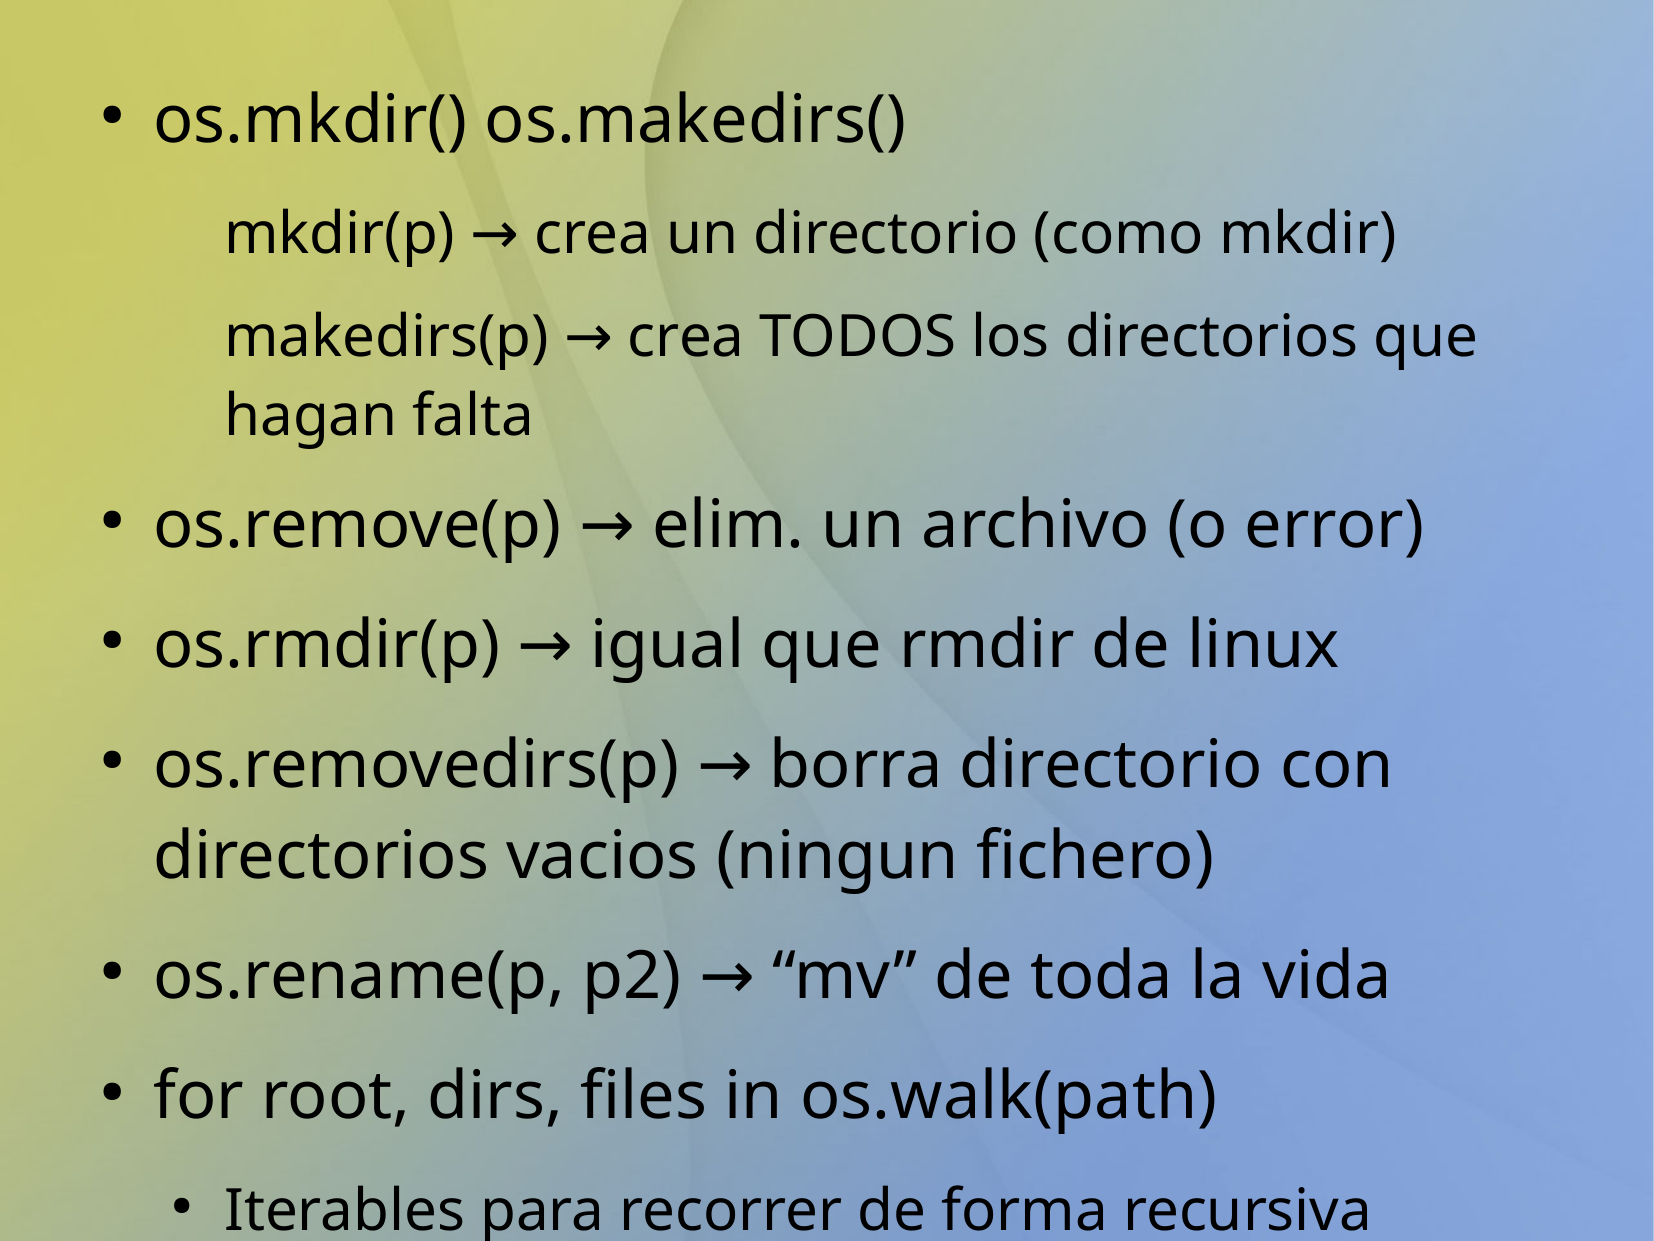

# os.mkdir() os.makedirs()
mkdir(p) → crea un directorio (como mkdir)
makedirs(p) → crea TODOS los directorios que hagan falta
os.remove(p) → elim. un archivo (o error)
os.rmdir(p) → igual que rmdir de linux
os.removedirs(p) → borra directorio con directorios vacios (ningun fichero)
os.rename(p, p2) → “mv” de toda la vida
for root, dirs, files in os.walk(path)
Iterables para recorrer de forma recursiva
ejemplo